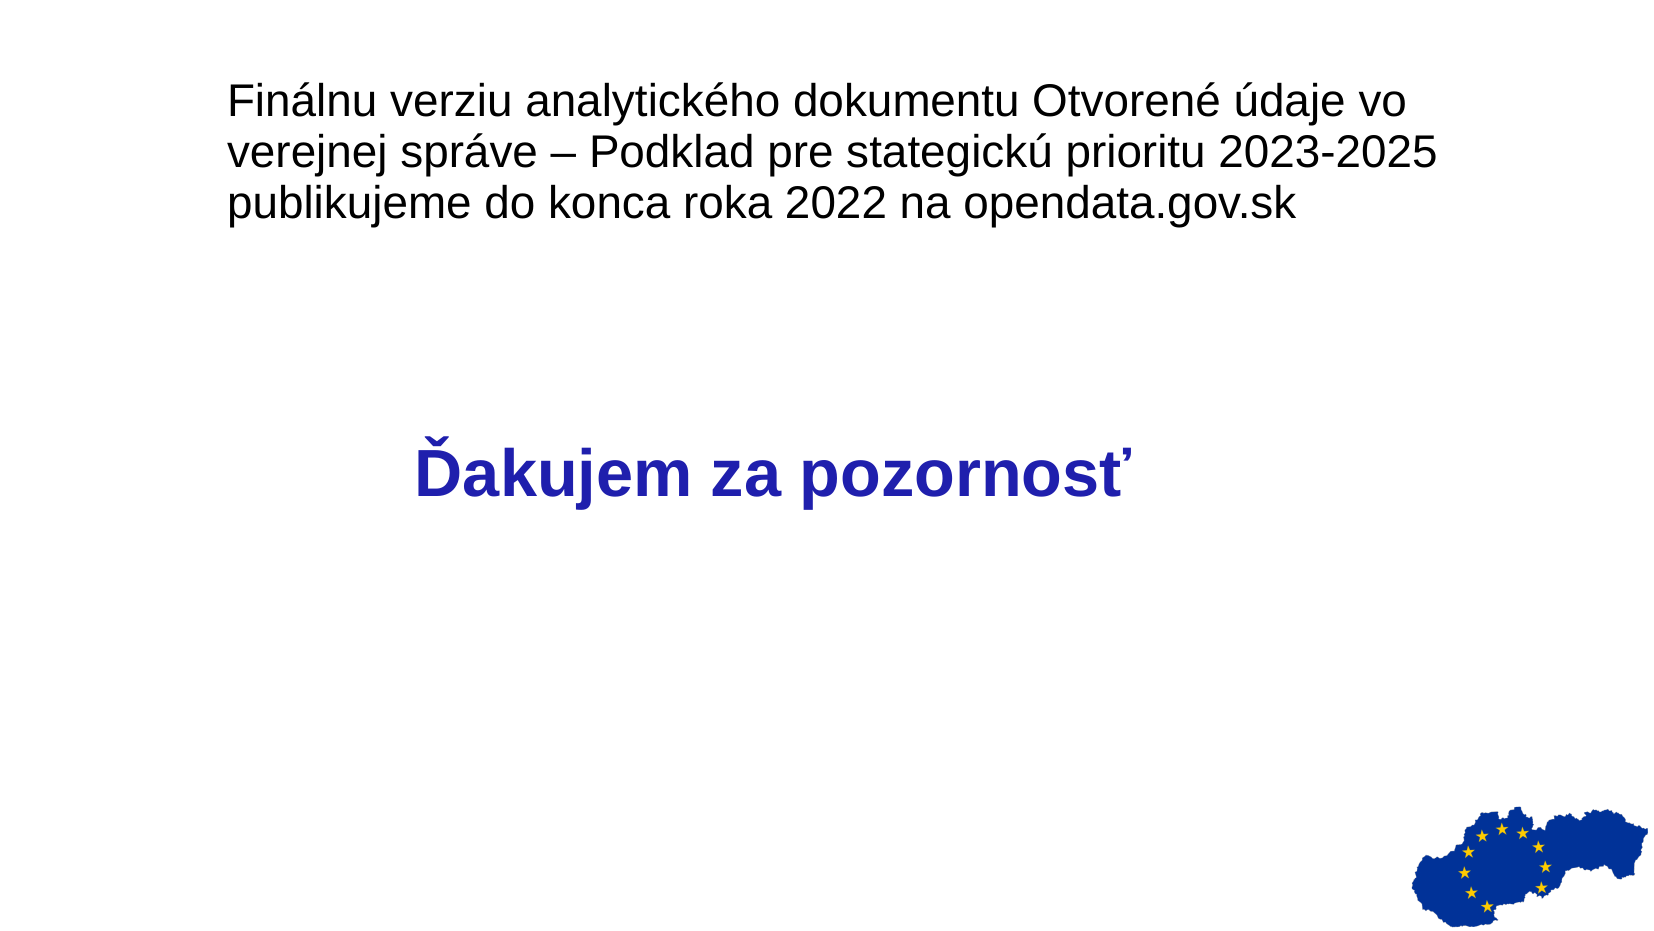

Finálnu verziu analytického dokumentu Otvorené údaje vo verejnej správe – Podklad pre stategickú prioritu 2023-2025 publikujeme do konca roka 2022 na opendata.gov.sk
# Ďakujem za pozornosť